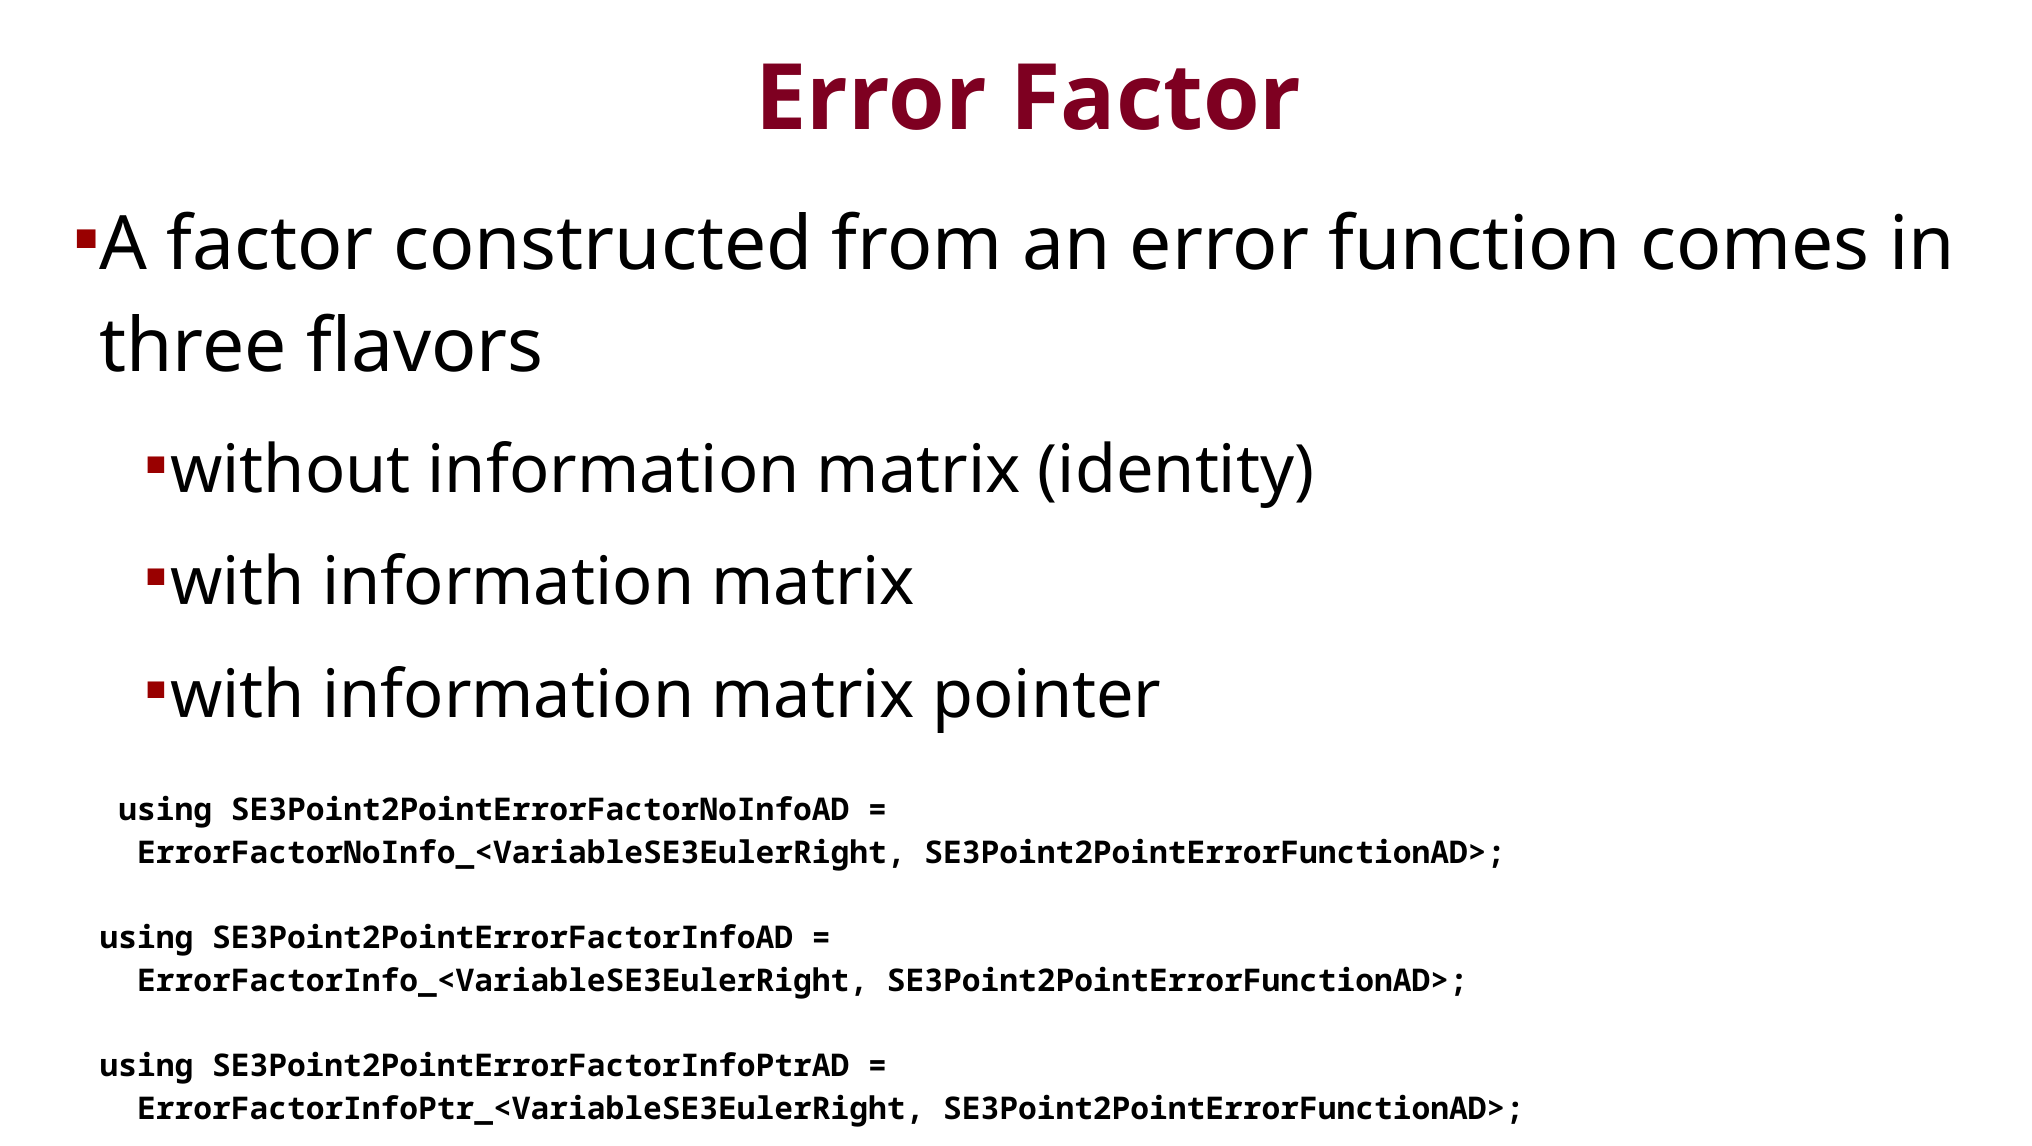

# Error Factor
A factor constructed from an error function comes in three flavors
without information matrix (identity)
with information matrix
with information matrix pointer
 using SE3Point2PointErrorFactorNoInfoAD =
 ErrorFactorNoInfo_<VariableSE3EulerRight, SE3Point2PointErrorFunctionAD>;
 using SE3Point2PointErrorFactorInfoAD =
 ErrorFactorInfo_<VariableSE3EulerRight, SE3Point2PointErrorFunctionAD>;
 using SE3Point2PointErrorFactorInfoPtrAD =
 ErrorFactorInfoPtr_<VariableSE3EulerRight, SE3Point2PointErrorFunctionAD>;